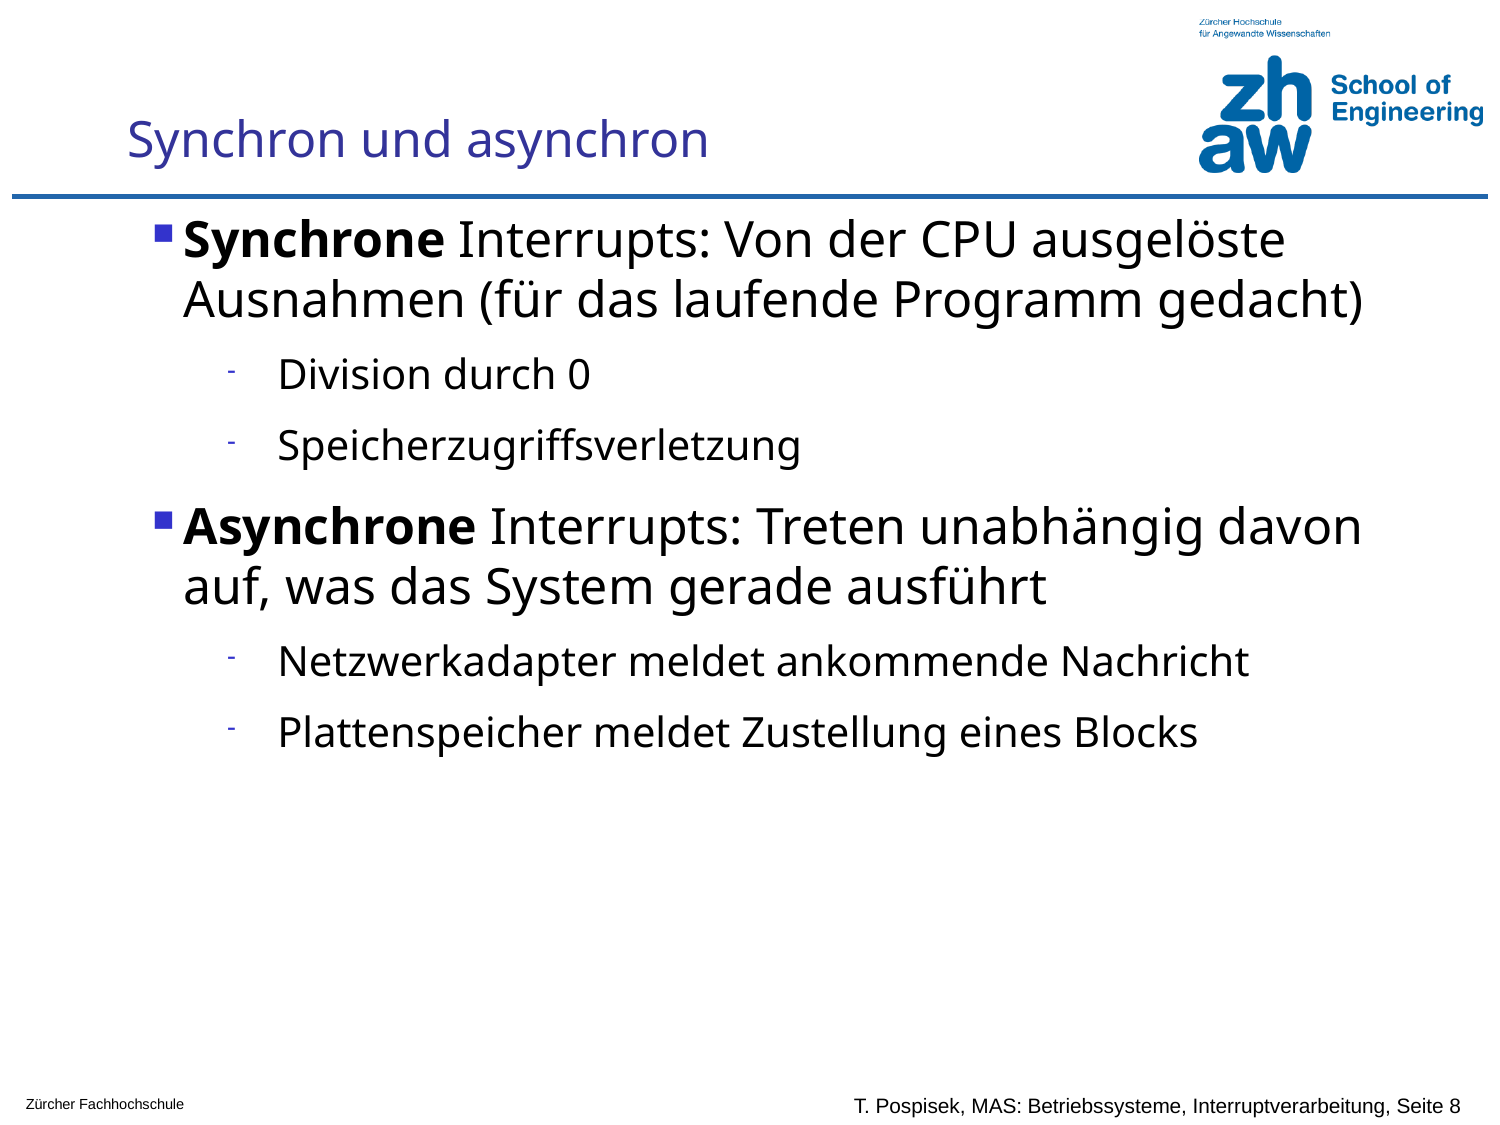

# Synchron und asynchron
Synchrone Interrupts: Von der CPU ausgelöste Ausnahmen (für das laufende Programm gedacht)
Division durch 0
Speicherzugriffsverletzung
Asynchrone Interrupts: Treten unabhängig davon auf, was das System gerade ausführt
Netzwerkadapter meldet ankommende Nachricht
Plattenspeicher meldet Zustellung eines Blocks